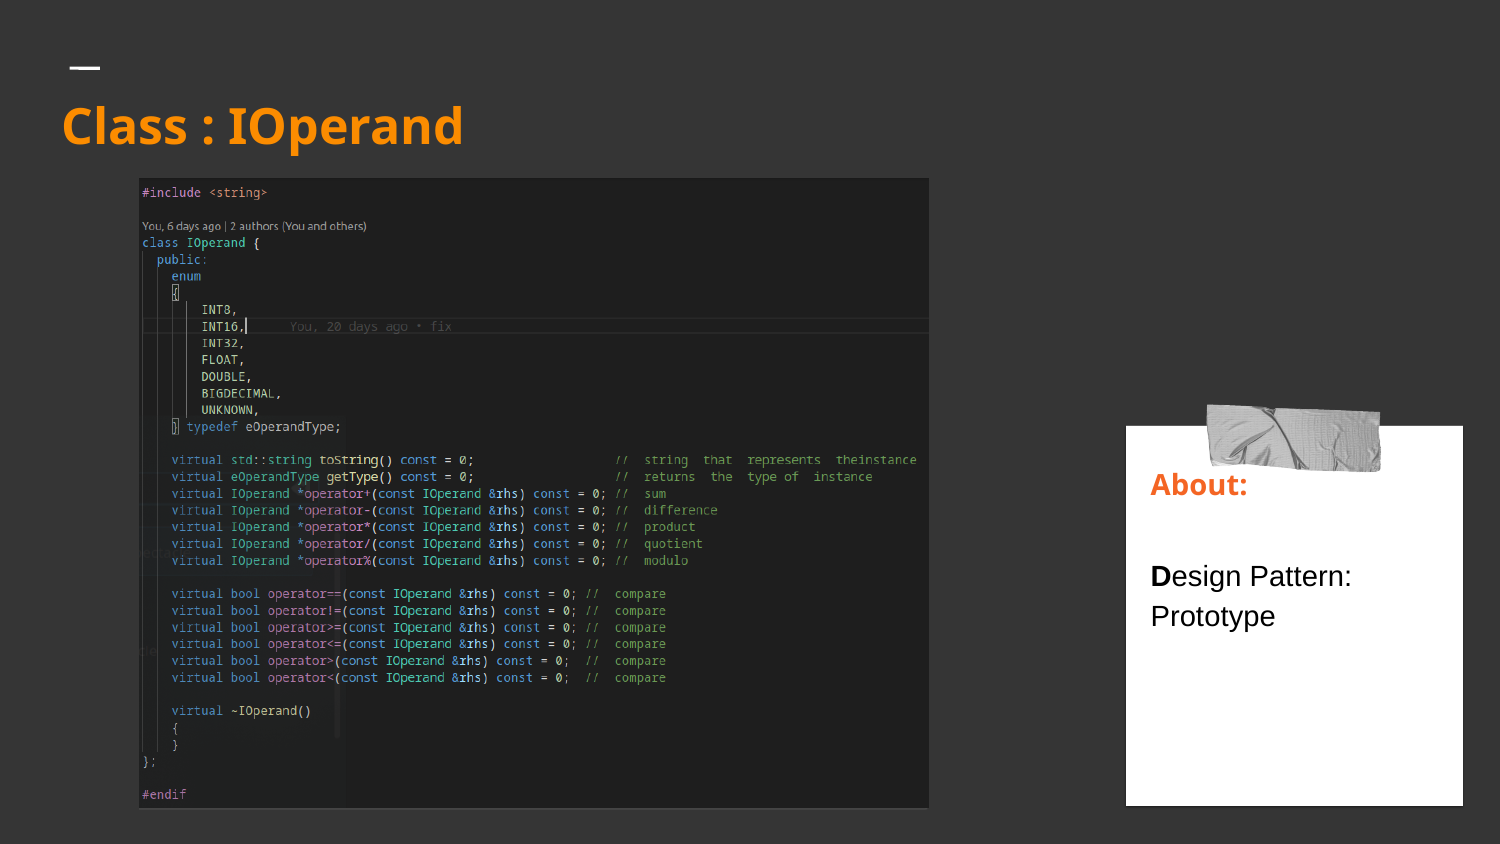

# Class : IOperand
About:
Design Pattern: Prototype